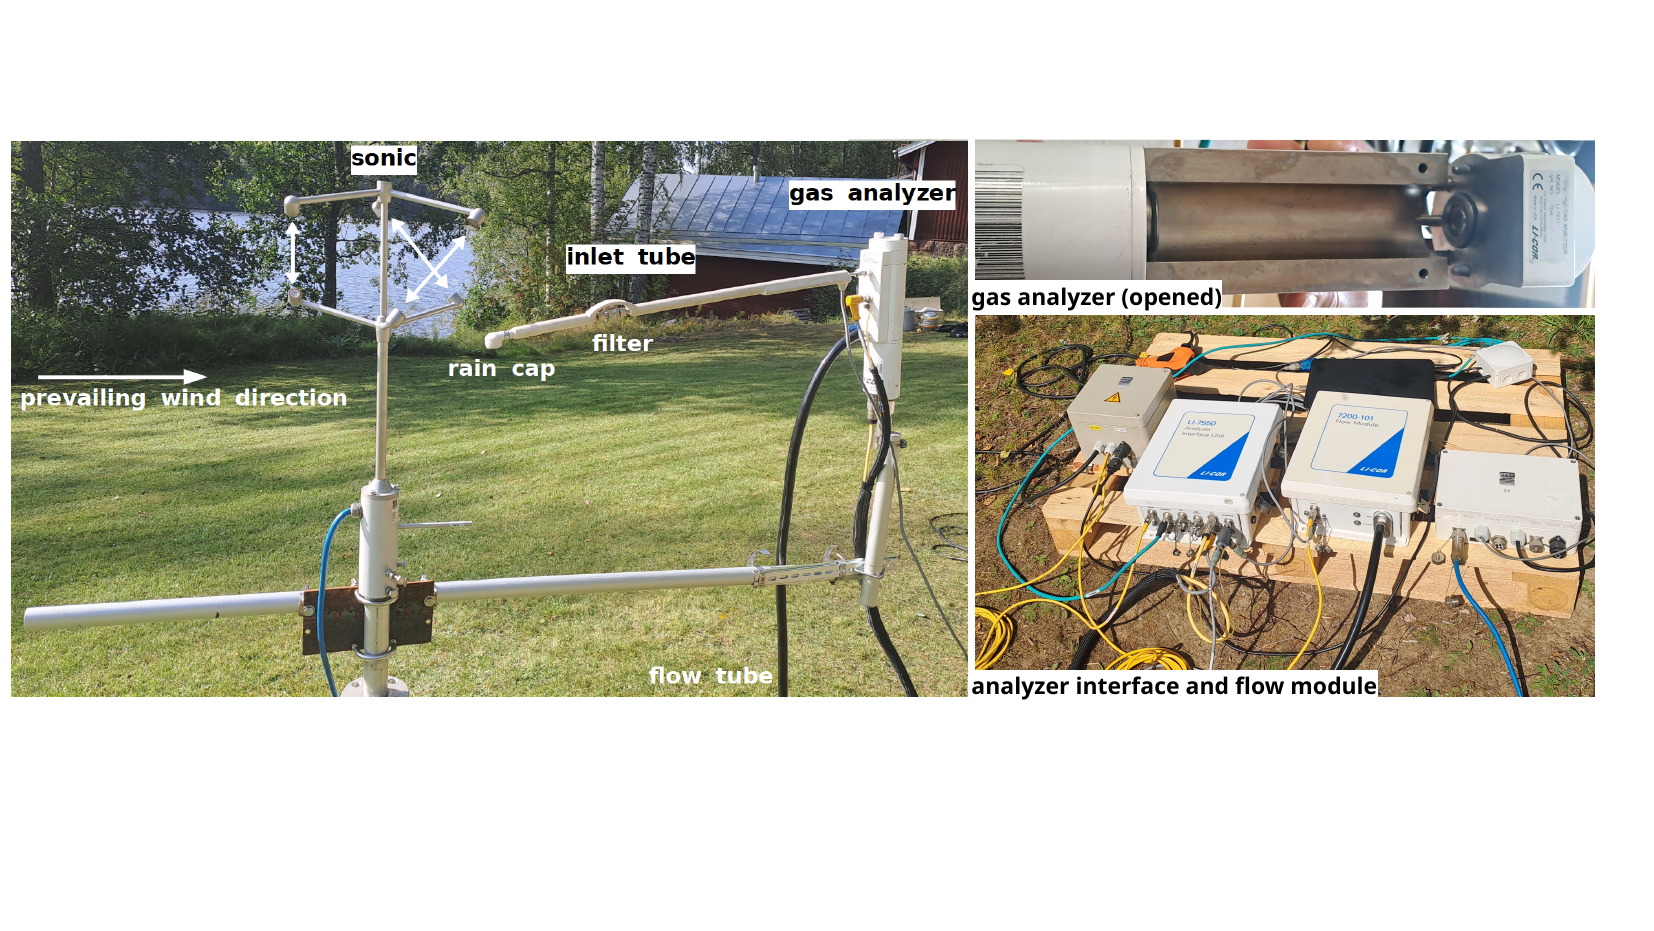

gas analyzer (opened)
analyzer interface and flow module